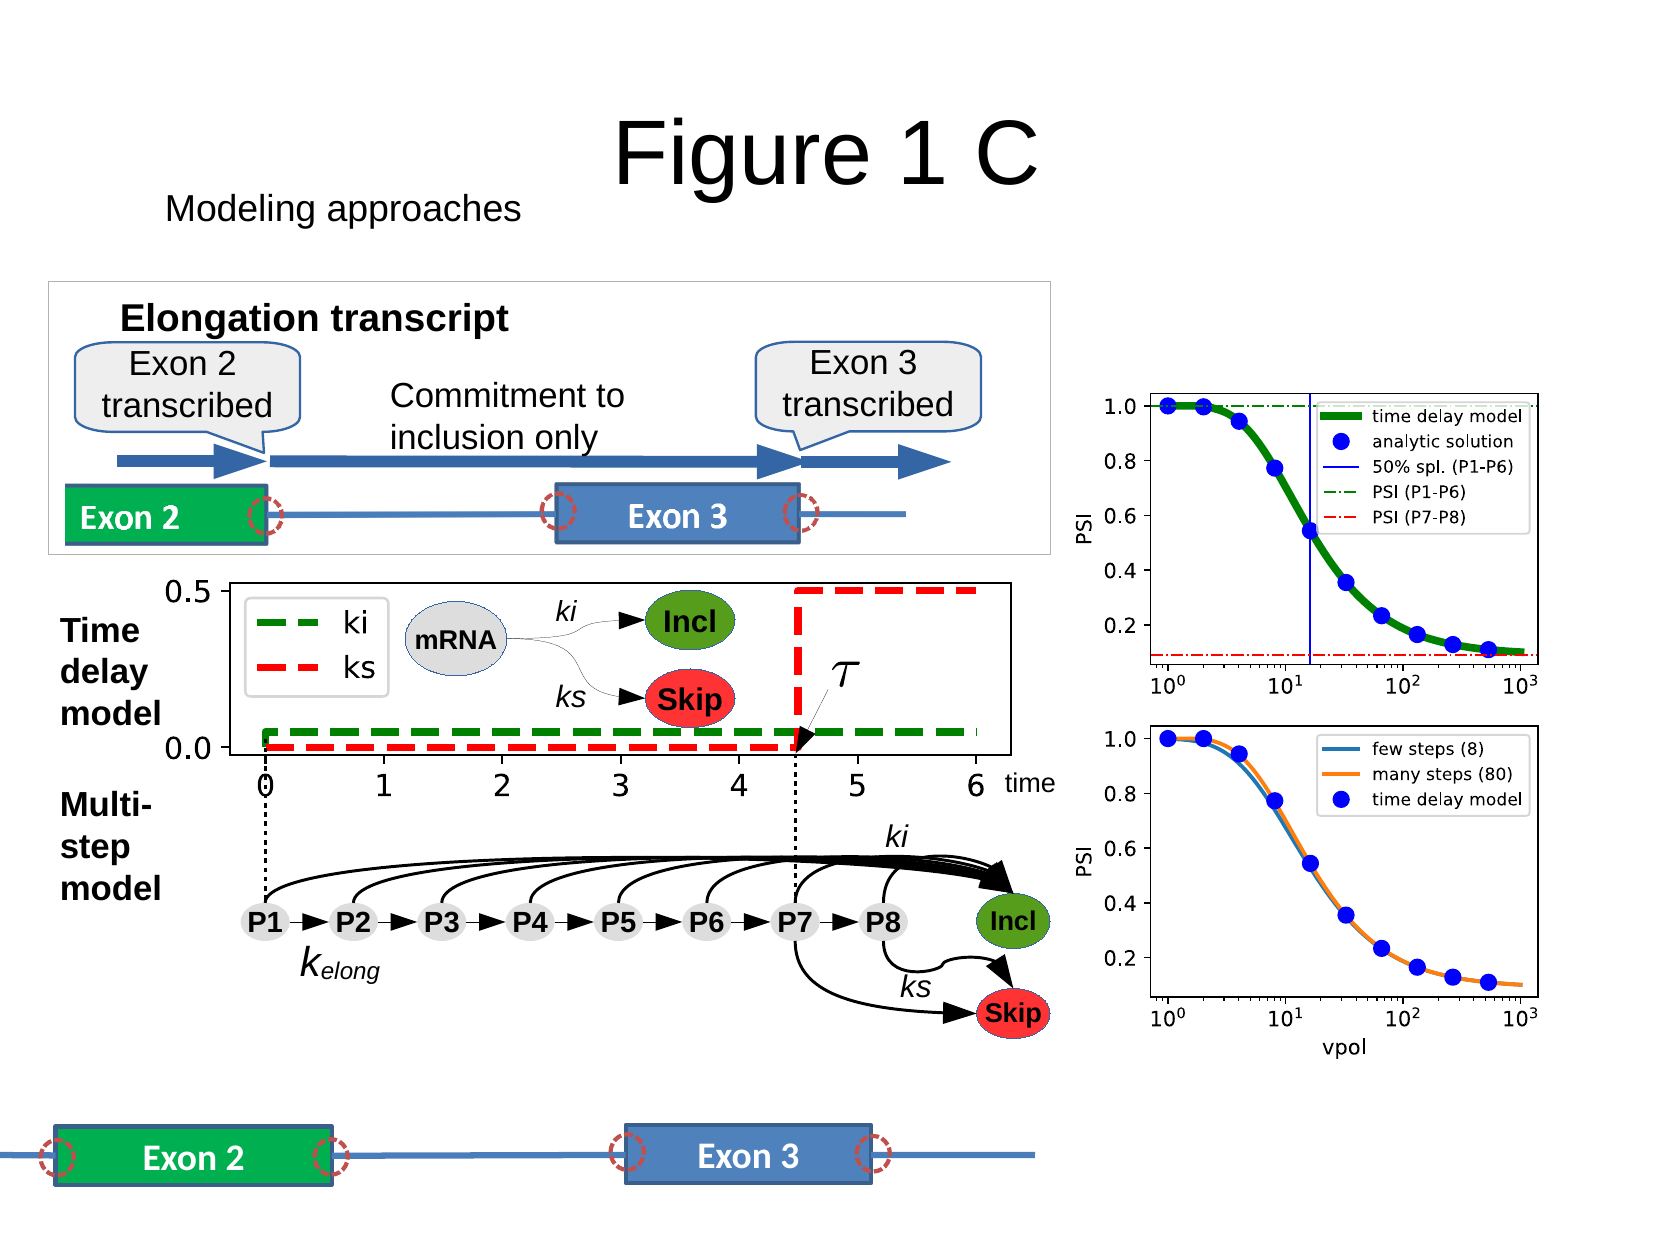

# Figure 1 C
Modeling approaches
Elongation transcript
Exon 3
transcribed
Exon 2
transcribed
Commitment to inclusion only
ki
Incl
Time delay model
mRNA
ks
Skip
time
Multi-step model
ki
Incl
P1
P2
P3
P4
P5
P6
P7
P8
kelong
ks
Skip
Exon 3
Exon 2